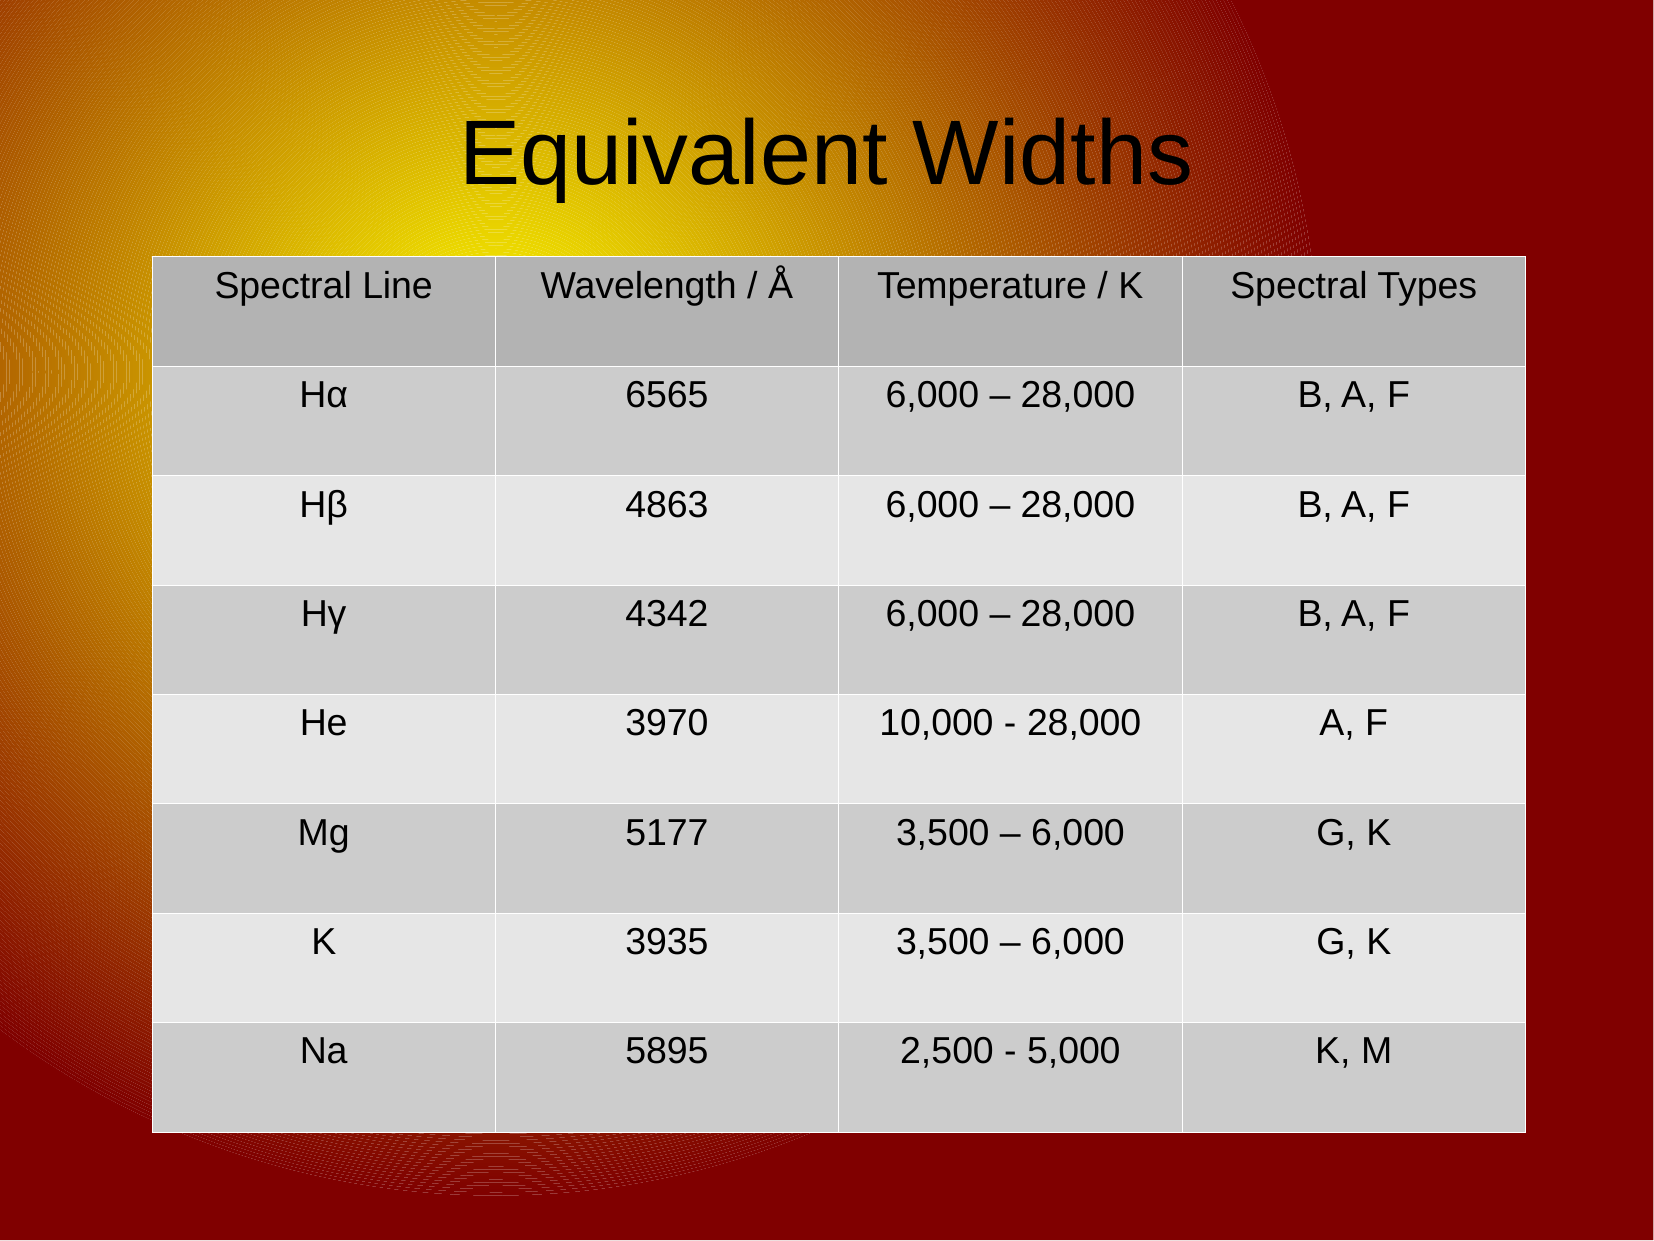

# Equivalent Widths
| Spectral Line | Wavelength / Å | Temperature / K | Spectral Types |
| --- | --- | --- | --- |
| Hα | 6565 | 6,000 – 28,000 | B, A, F |
| Hβ | 4863 | 6,000 – 28,000 | B, A, F |
| Hγ | 4342 | 6,000 – 28,000 | B, A, F |
| He | 3970 | 10,000 - 28,000 | A, F |
| Mg | 5177 | 3,500 – 6,000 | G, K |
| K | 3935 | 3,500 – 6,000 | G, K |
| Na | 5895 | 2,500 - 5,000 | K, M |